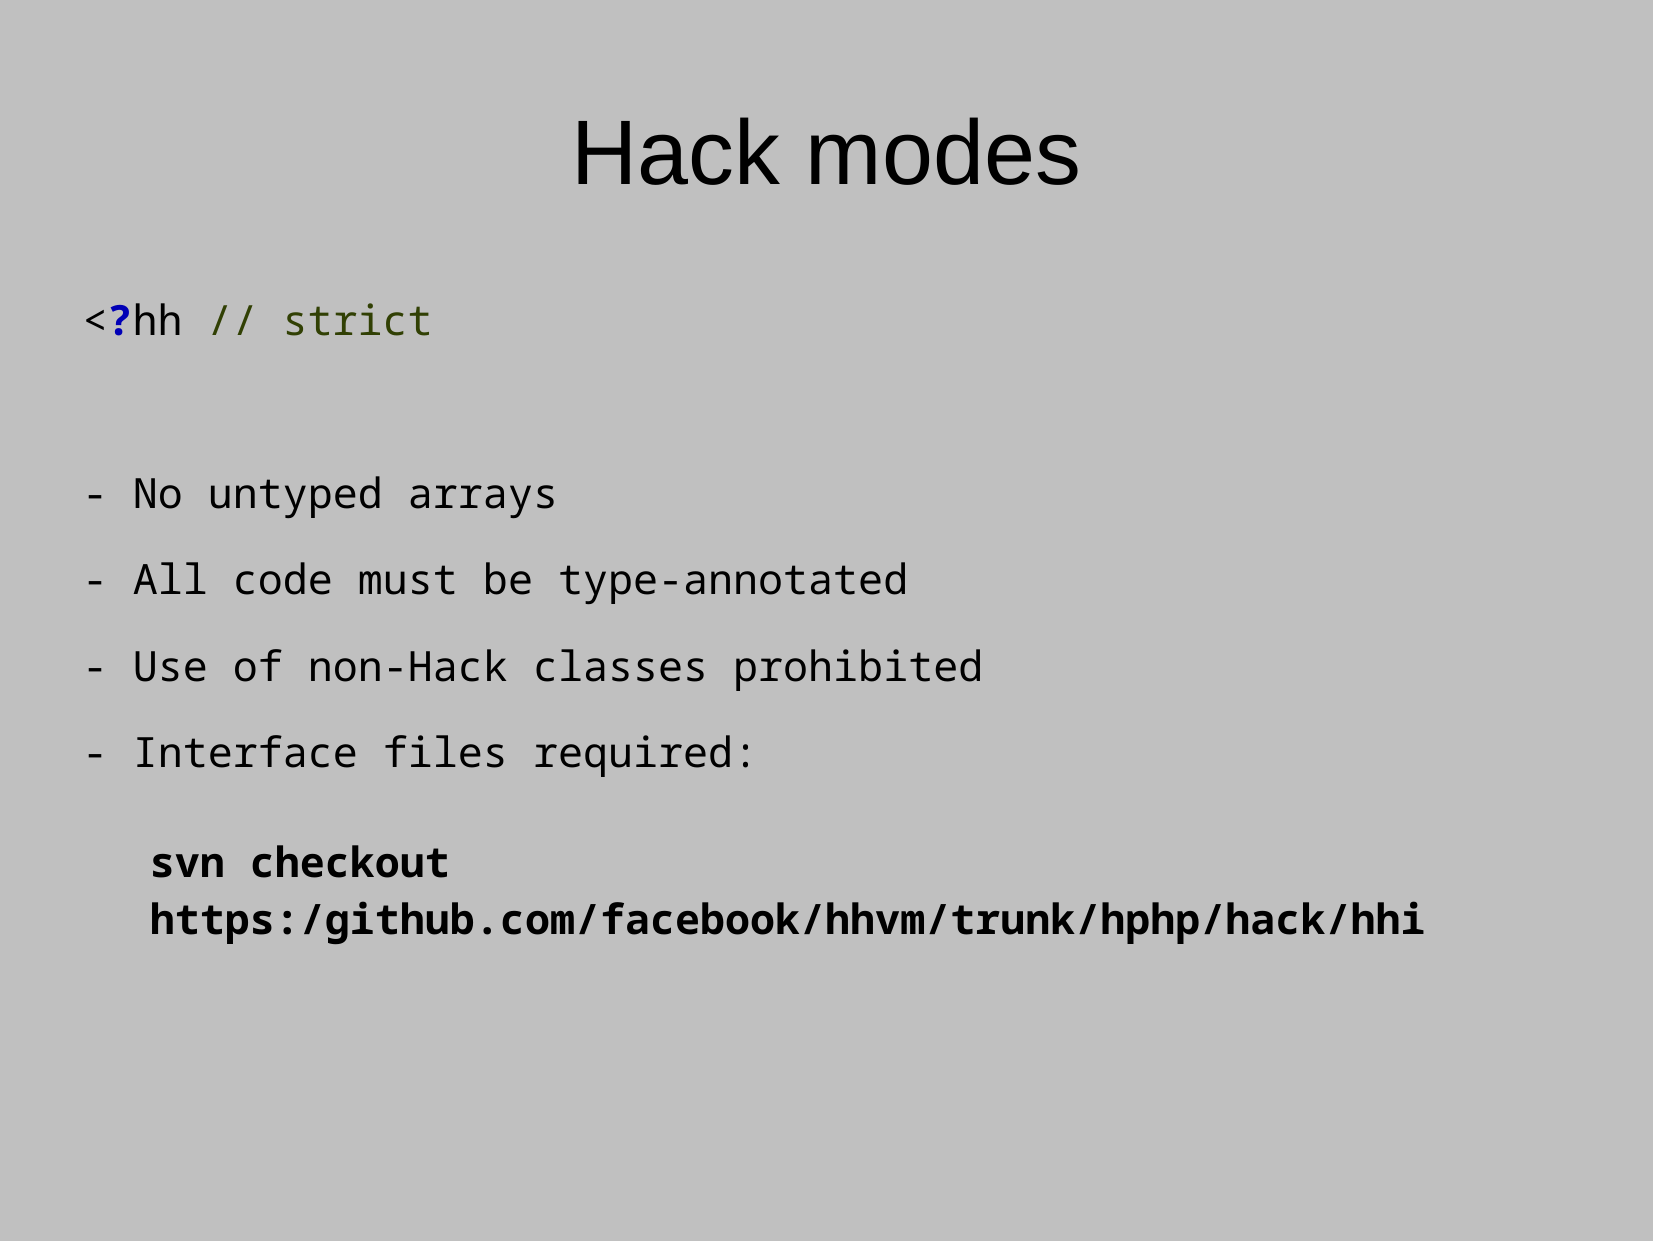

# Hack modes
<?hh // strict
- No untyped arrays
- All code must be type-annotated
- Use of non-Hack classes prohibited
- Interface files required:
svn checkout
https:/github.com/facebook/hhvm/trunk/hphp/hack/hhi